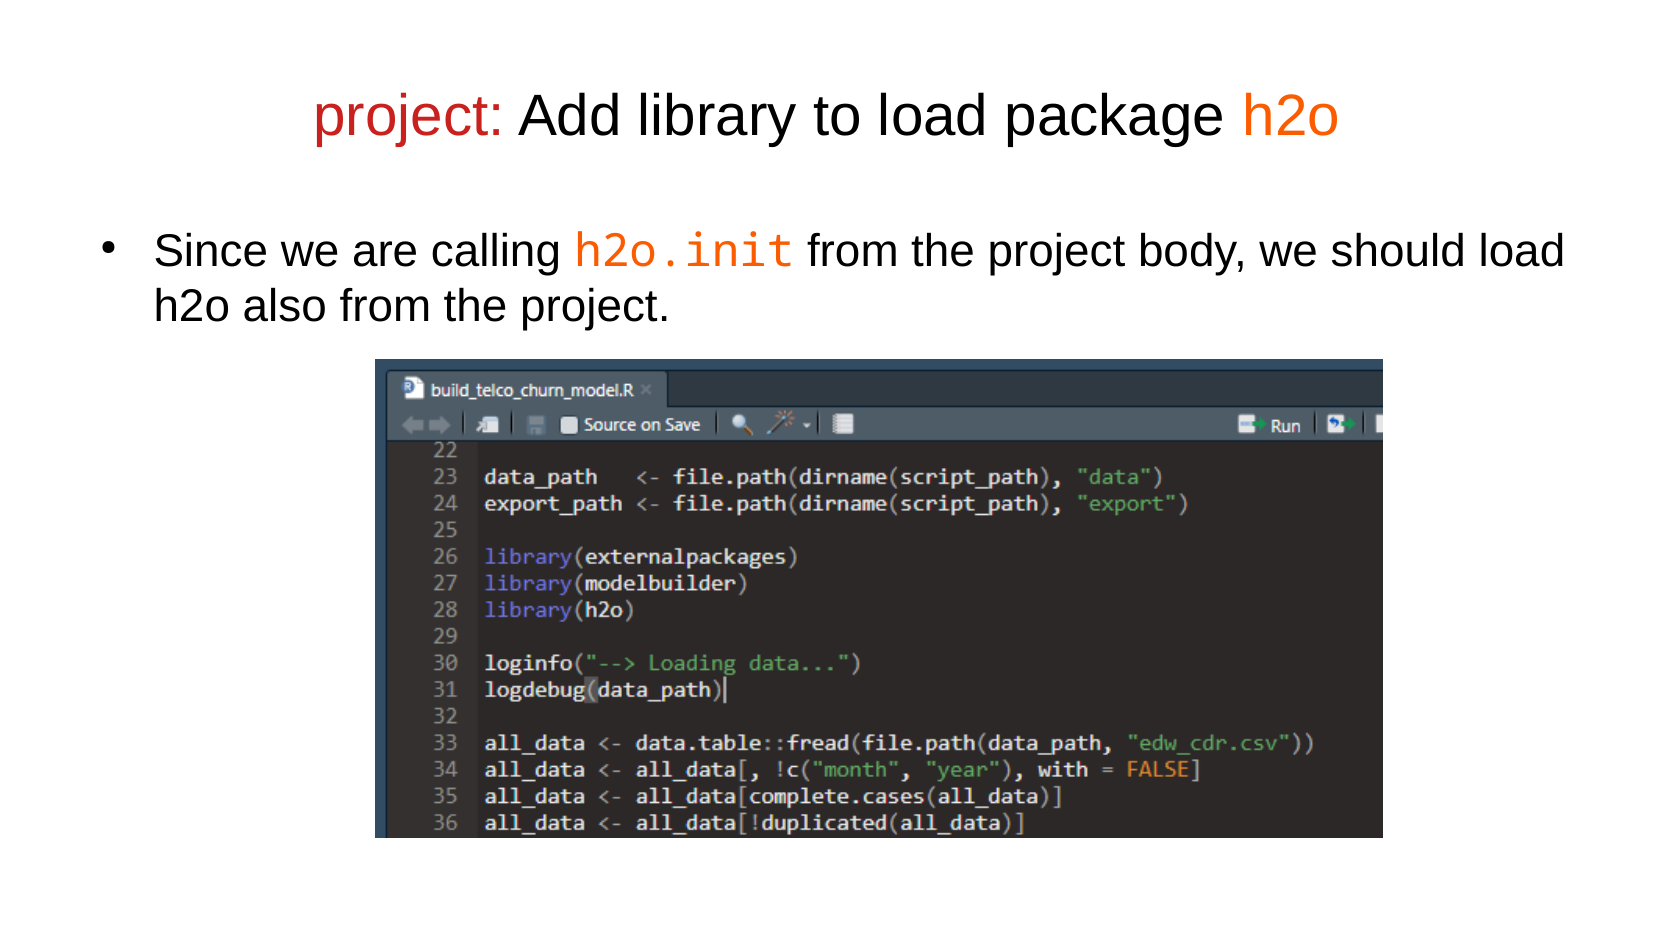

# project: Add library to load package h2o
Since we are calling h2o.init from the project body, we should load h2o also from the project.